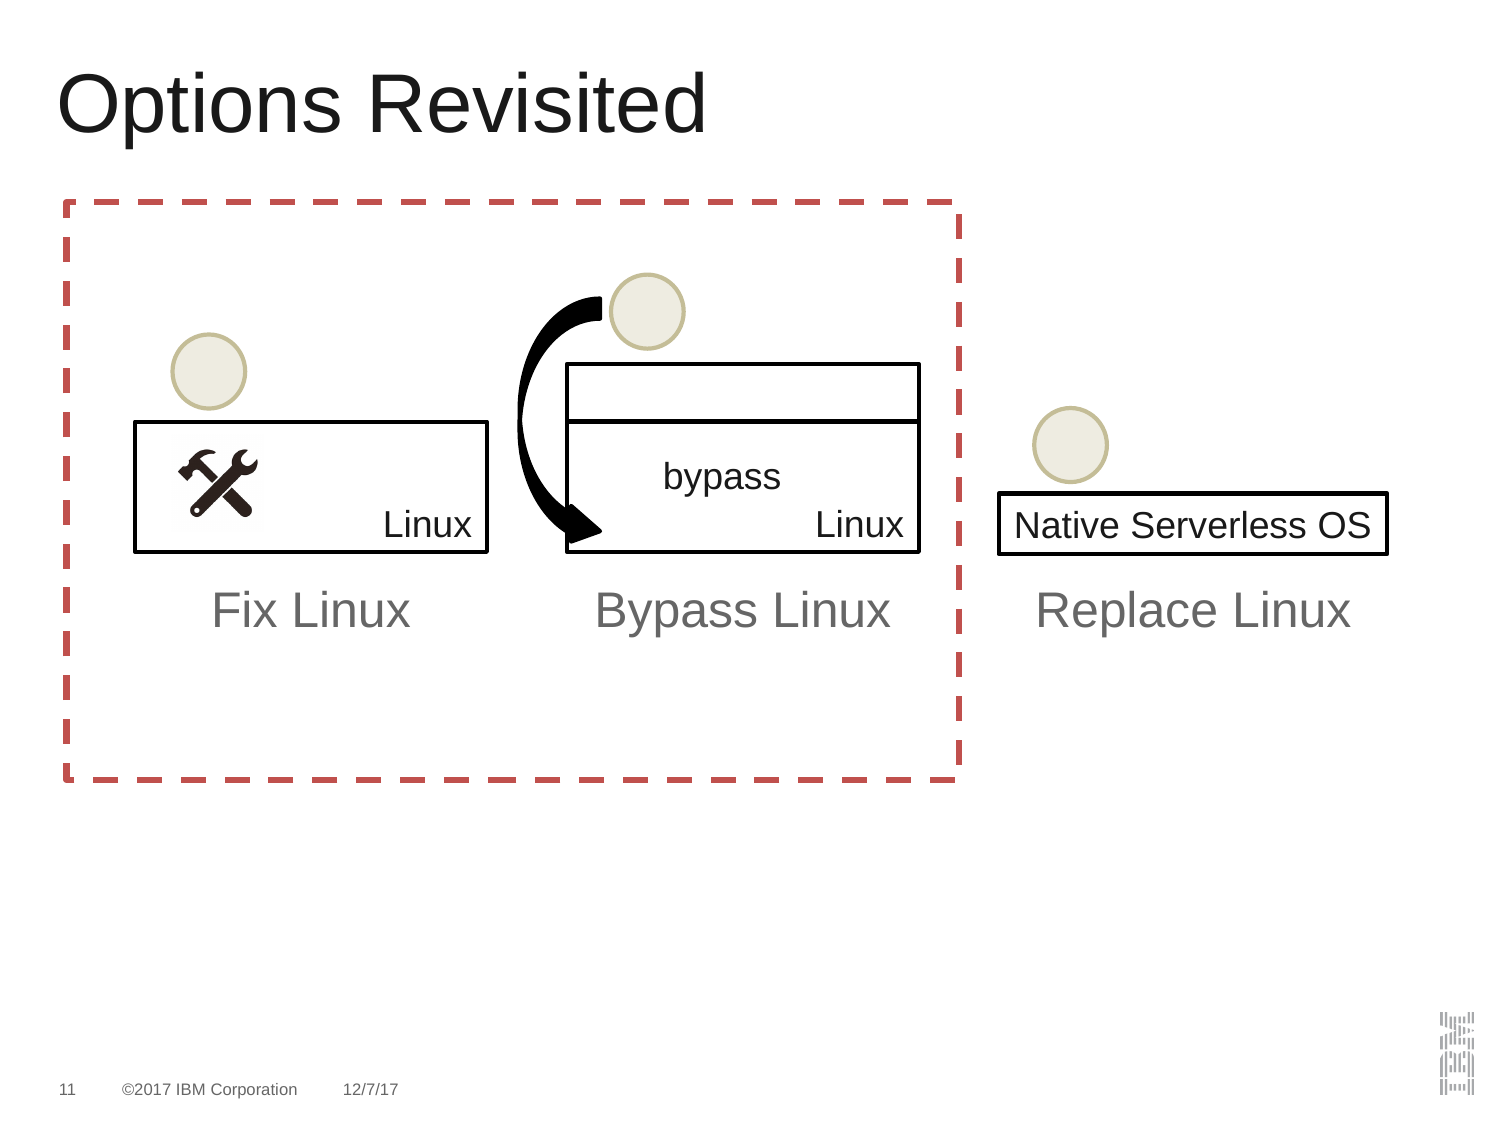

Options Revisited
Linux
Linux
bypass
Native Serverless OS
Fix Linux
Replace Linux
Bypass Linux